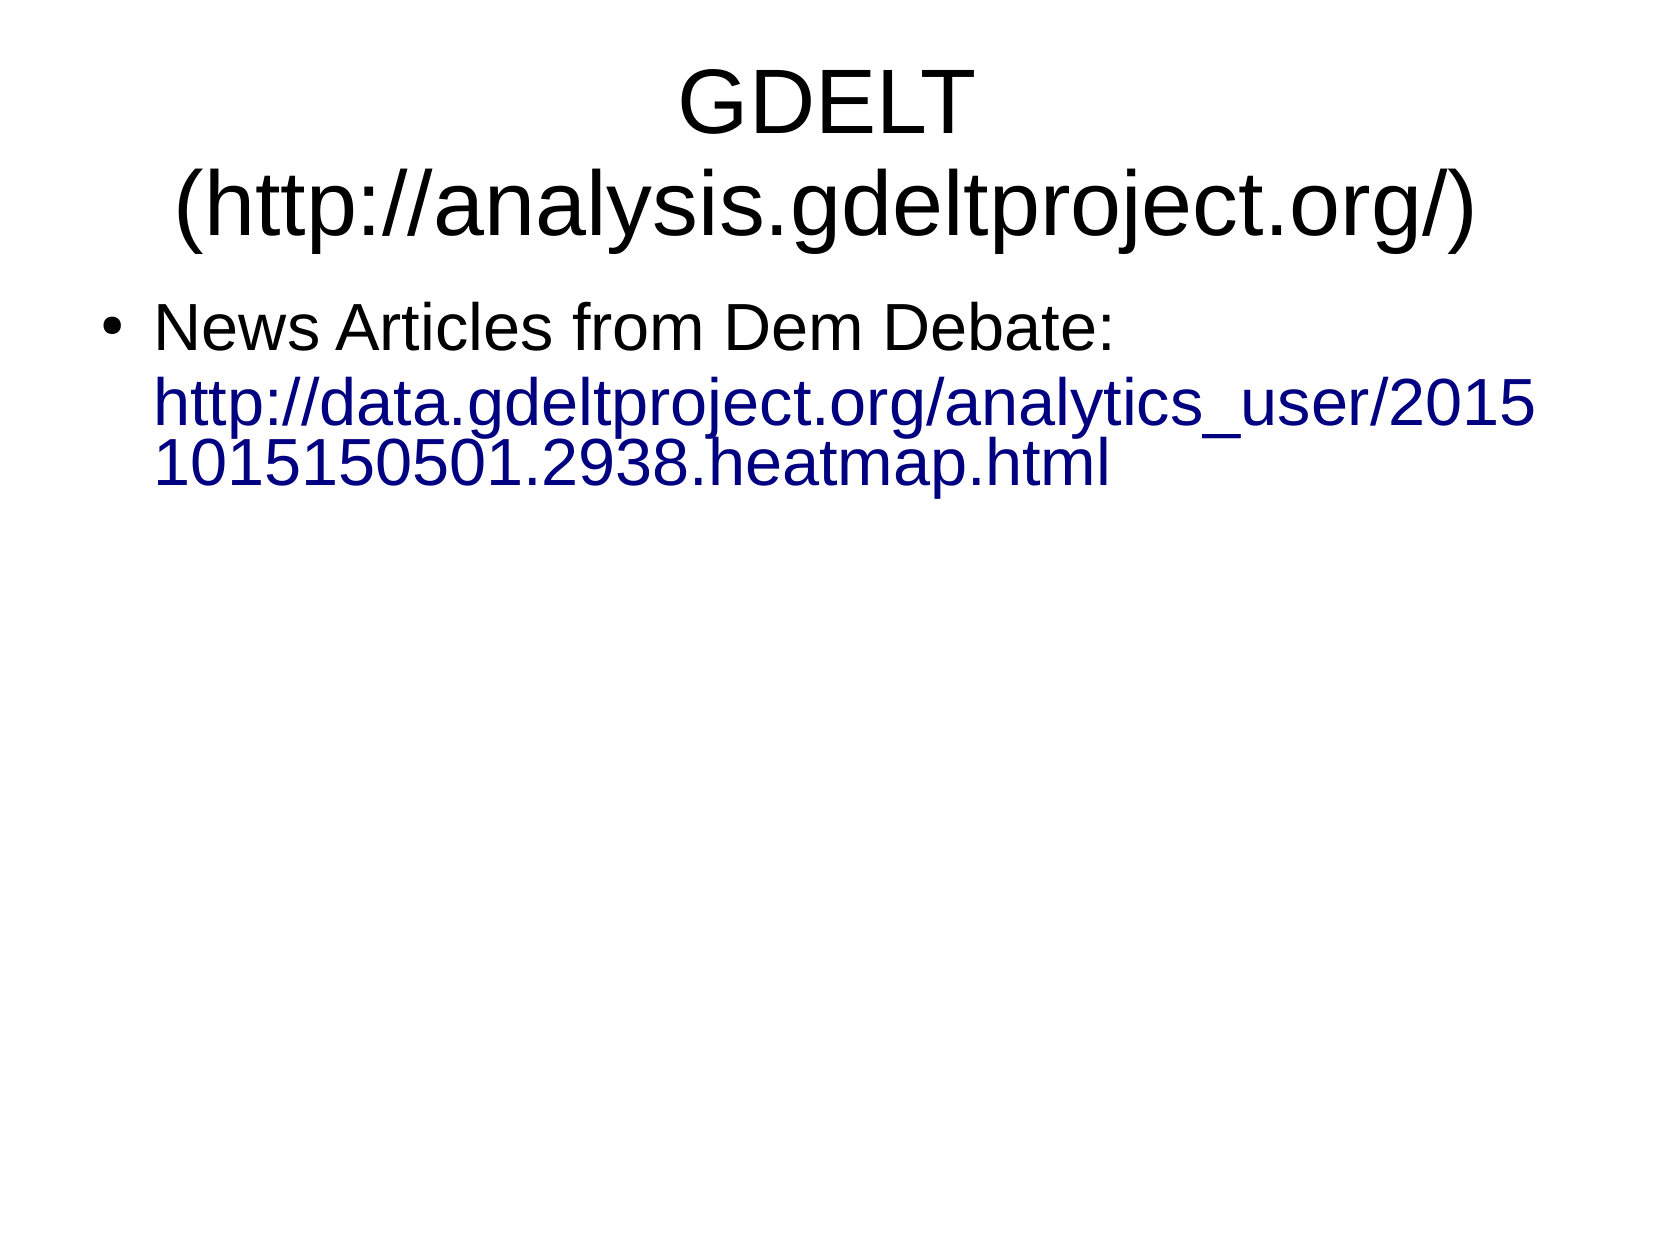

# GDELT (http://analysis.gdeltproject.org/)
News Articles from Dem Debate:
http://data.gdeltproject.org/analytics_user/20151015150501.2938.heatmap.html